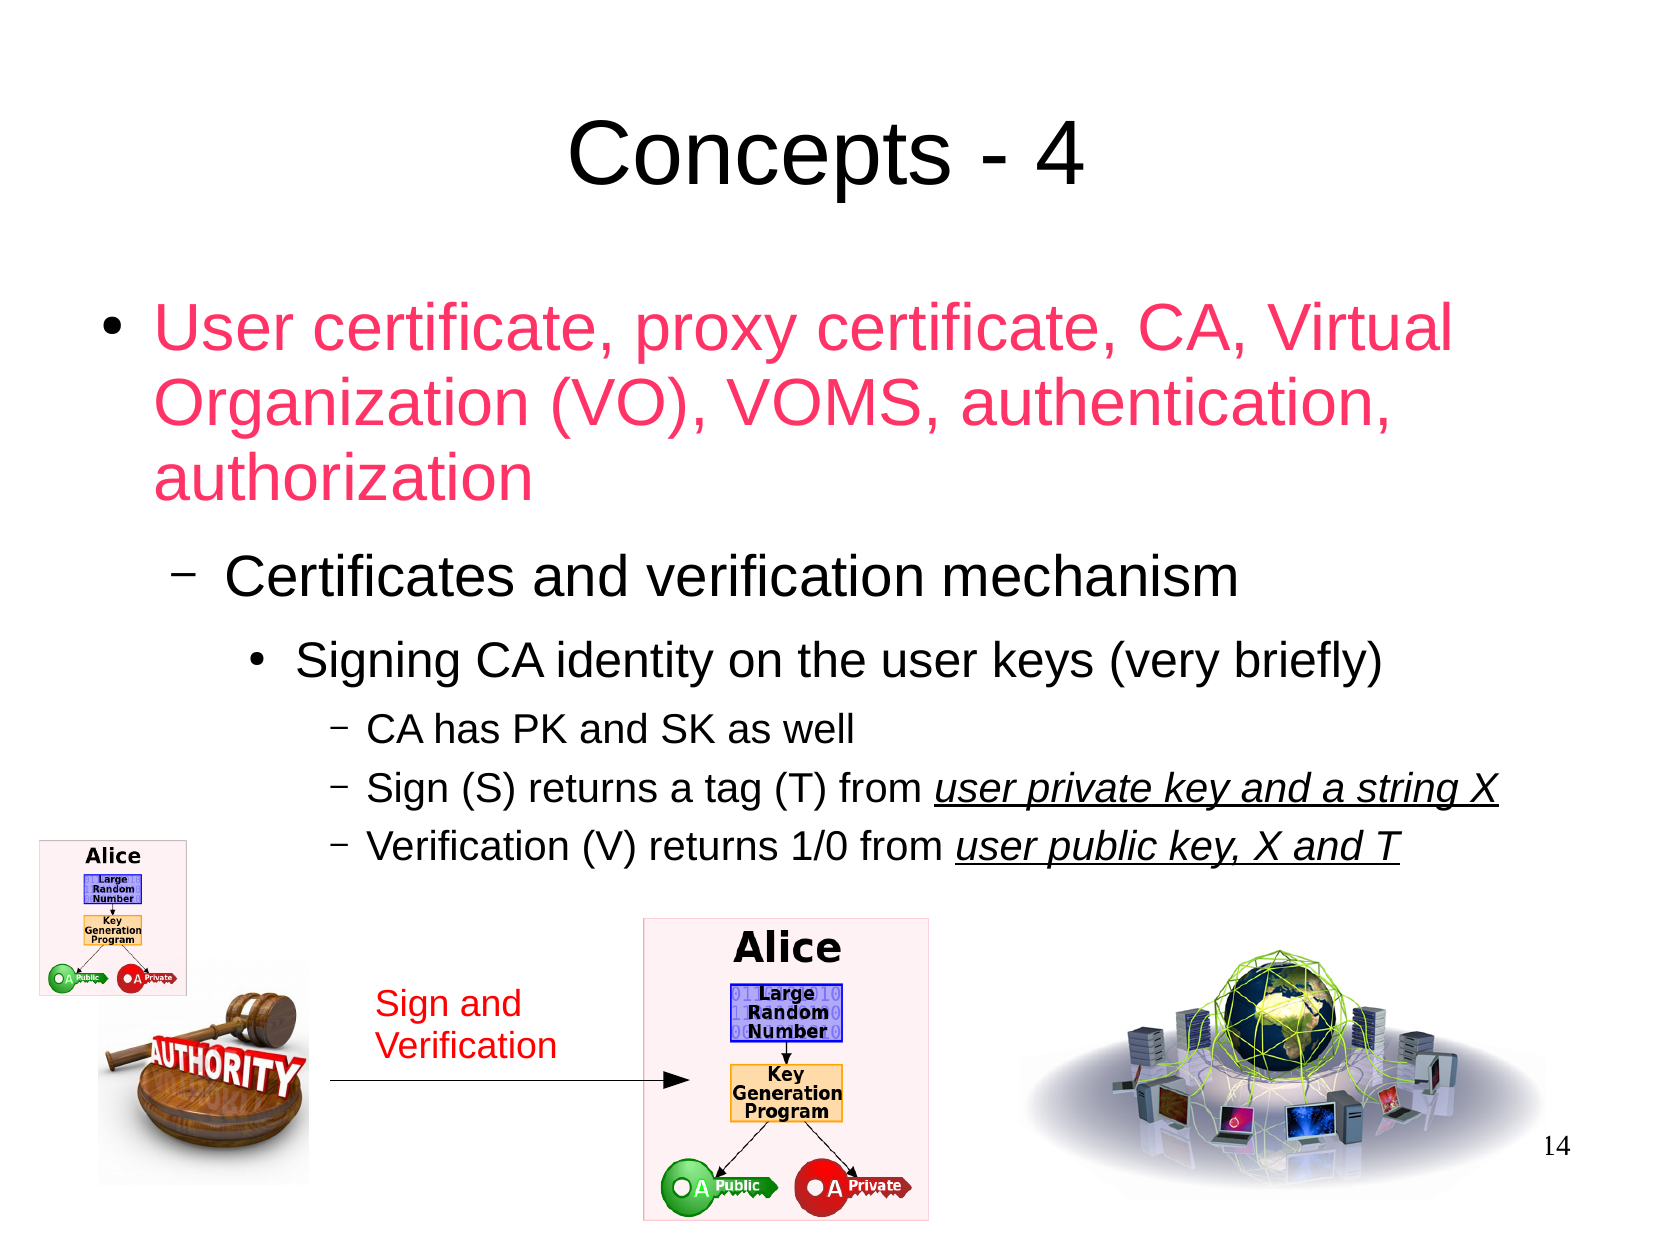

# Concepts - 4
User certificate, proxy certificate, CA, Virtual Organization (VO), VOMS, authentication, authorization
Certificates and verification mechanism
Signing CA identity on the user keys (very briefly)
CA has PK and SK as well
Sign (S) returns a tag (T) from user private key and a string X
Verification (V) returns 1/0 from user public key, X and T
Sign and Verification
14